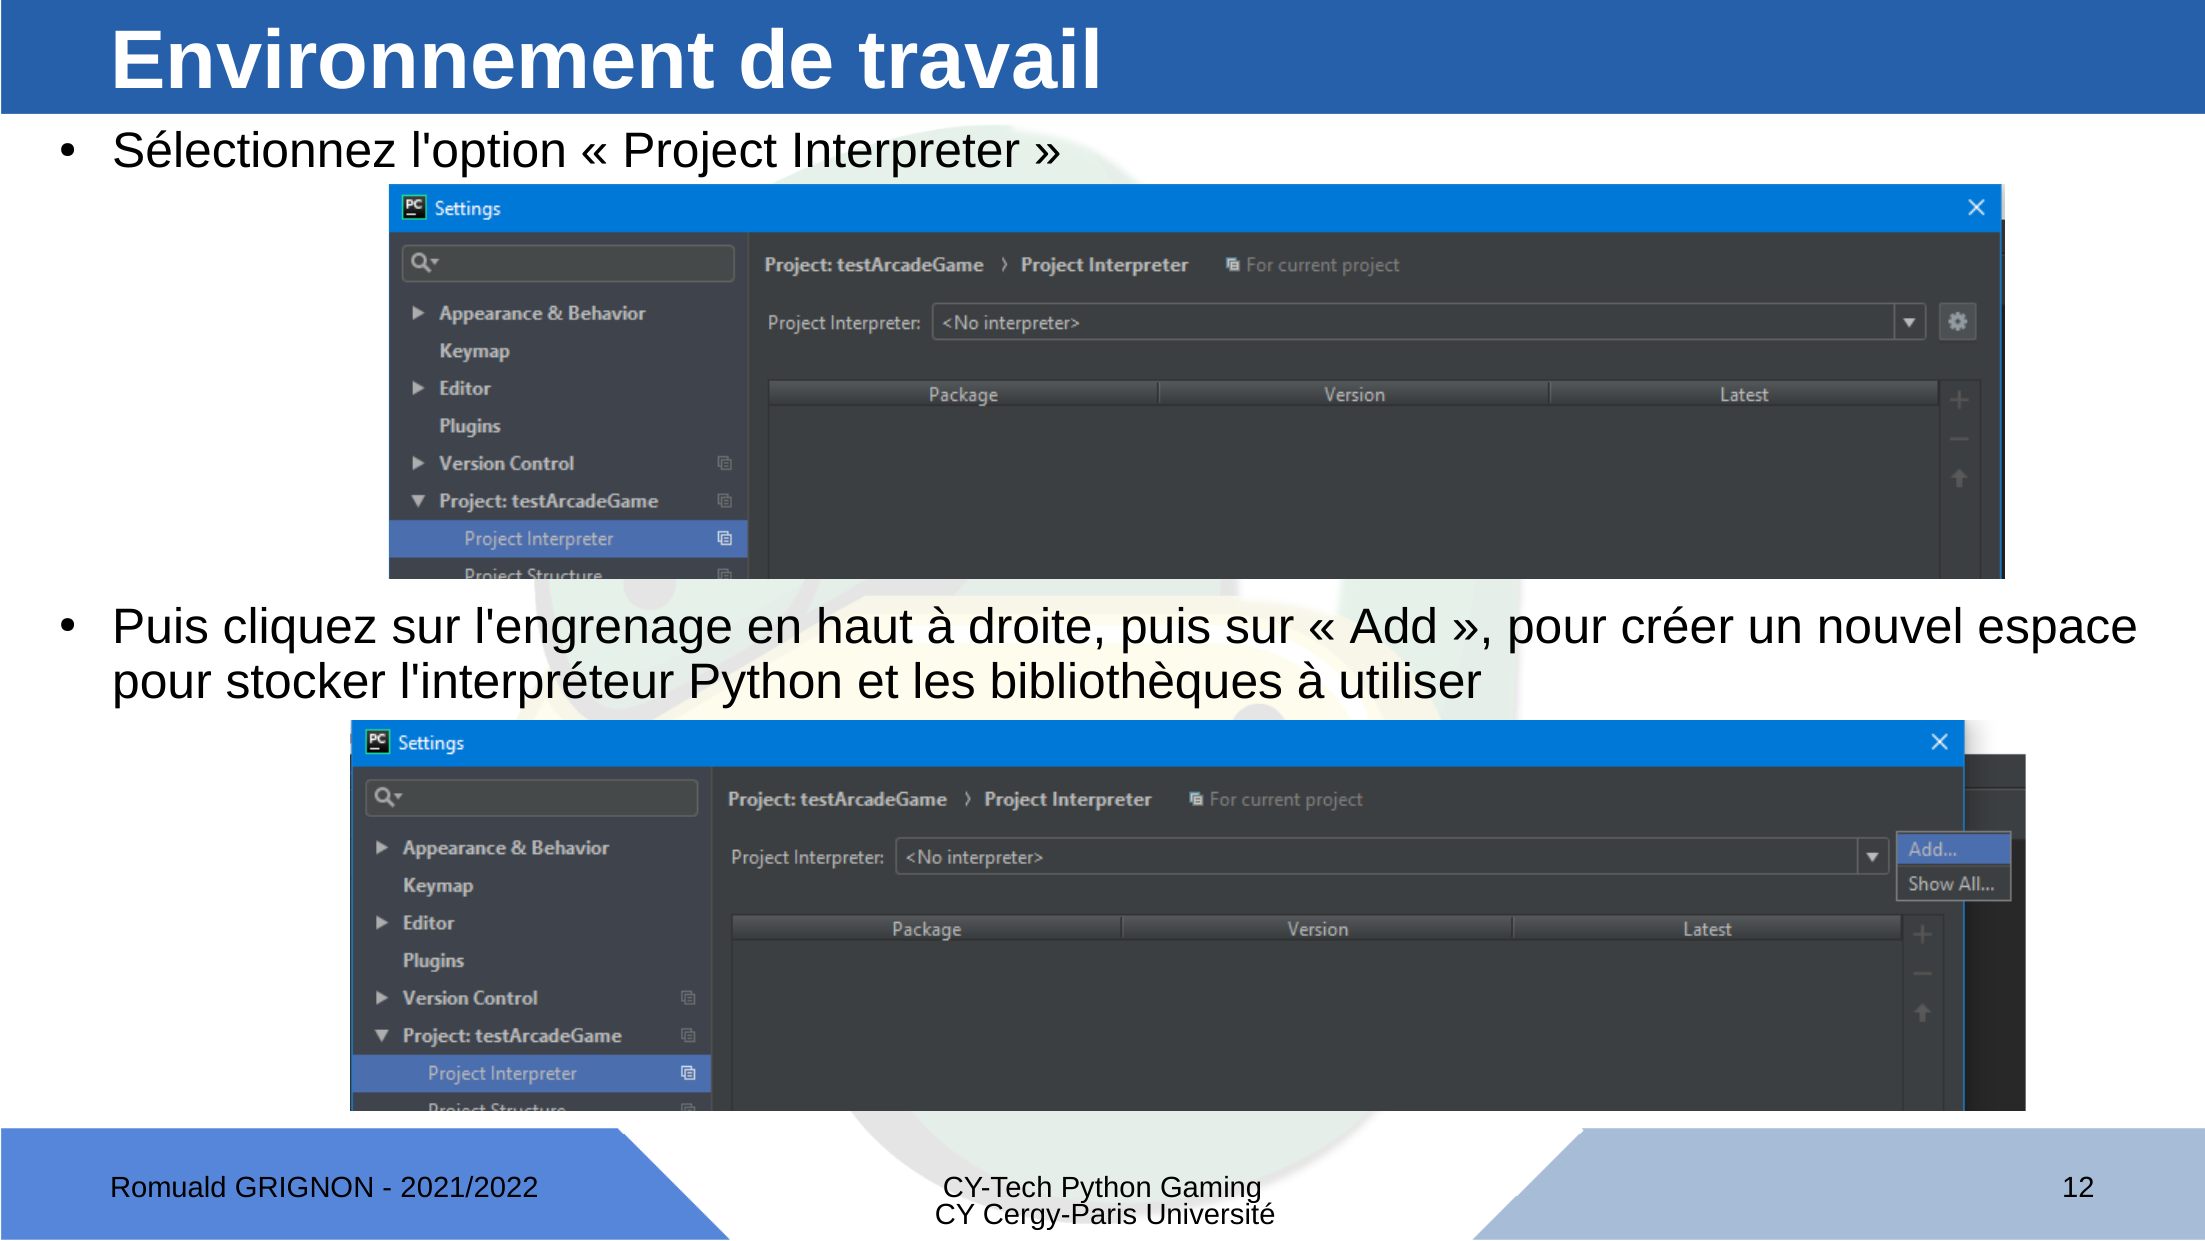

# Environnement de travail
Sélectionnez l'option « Project Interpreter »
Puis cliquez sur l'engrenage en haut à droite, puis sur « Add », pour créer un nouvel espace pour stocker l'interpréteur Python et les bibliothèques à utiliser
Romuald GRIGNON - 2021/2022
 CY-Tech Python Gaming CY Cergy-Paris Université
12